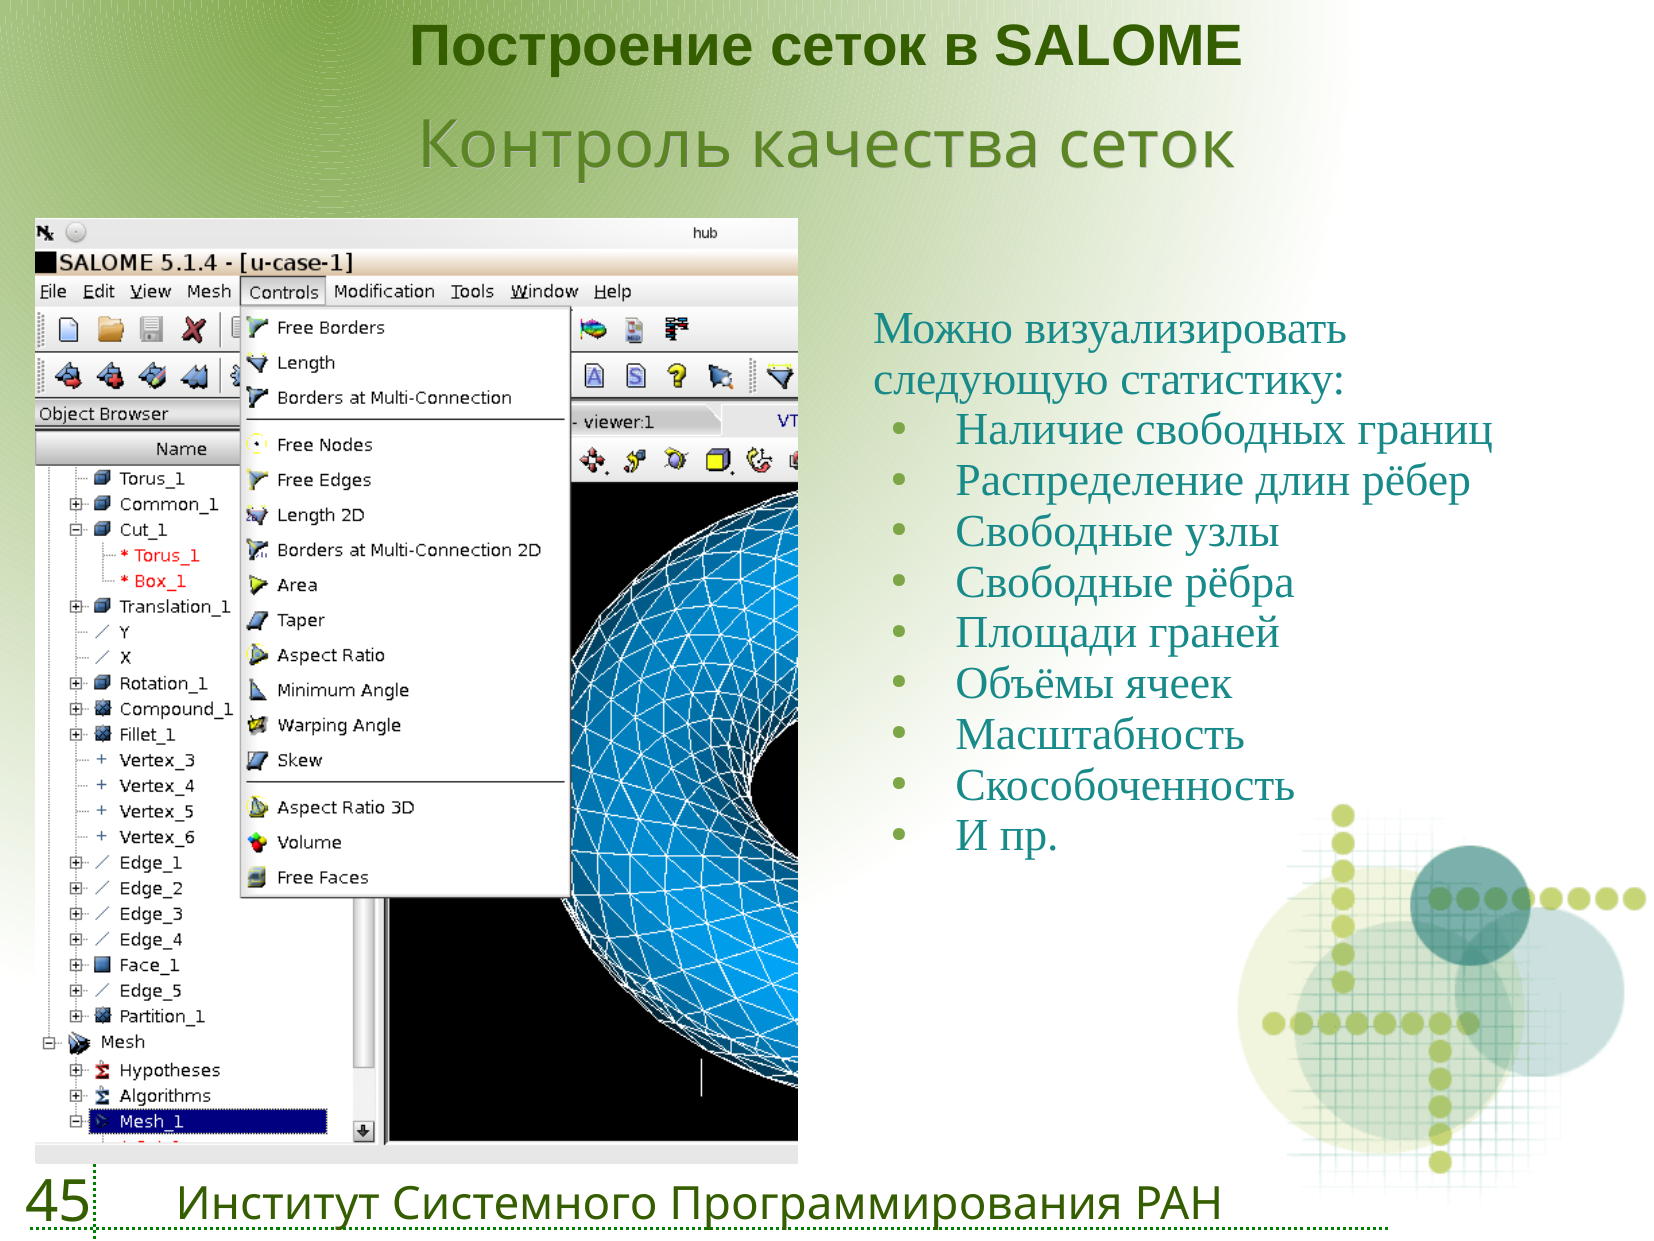

Контроль качества сеток
Можно визуализировать следующую статистику:
 Наличие свободных границ
 Распределение длин рёбер
 Свободные узлы
 Свободные рёбра
 Площади граней
 Объёмы ячеек
 Масштабность
 Скособоченность
 И пр.